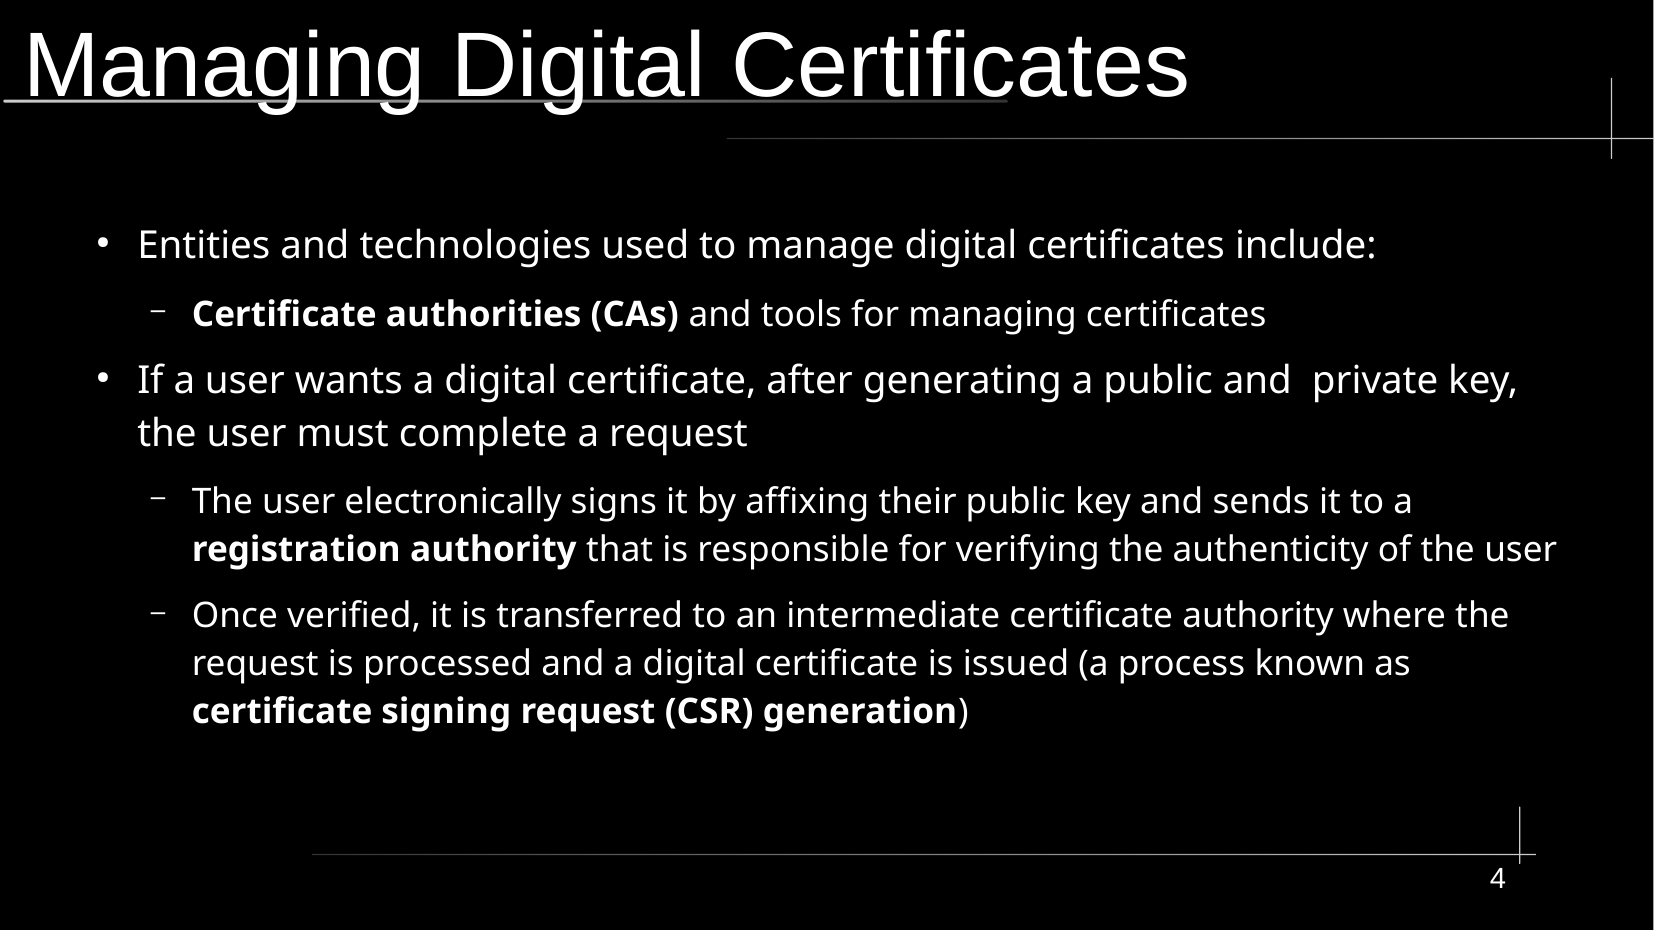

# Managing Digital Certificates
Entities and technologies used to manage digital certificates include:
Certificate authorities (CAs) and tools for managing certificates
If a user wants a digital certificate, after generating a public and private key, the user must complete a request
The user electronically signs it by affixing their public key and sends it to a registration authority that is responsible for verifying the authenticity of the user
Once verified, it is transferred to an intermediate certificate authority where the request is processed and a digital certificate is issued (a process known as certificate signing request (CSR) generation)
4